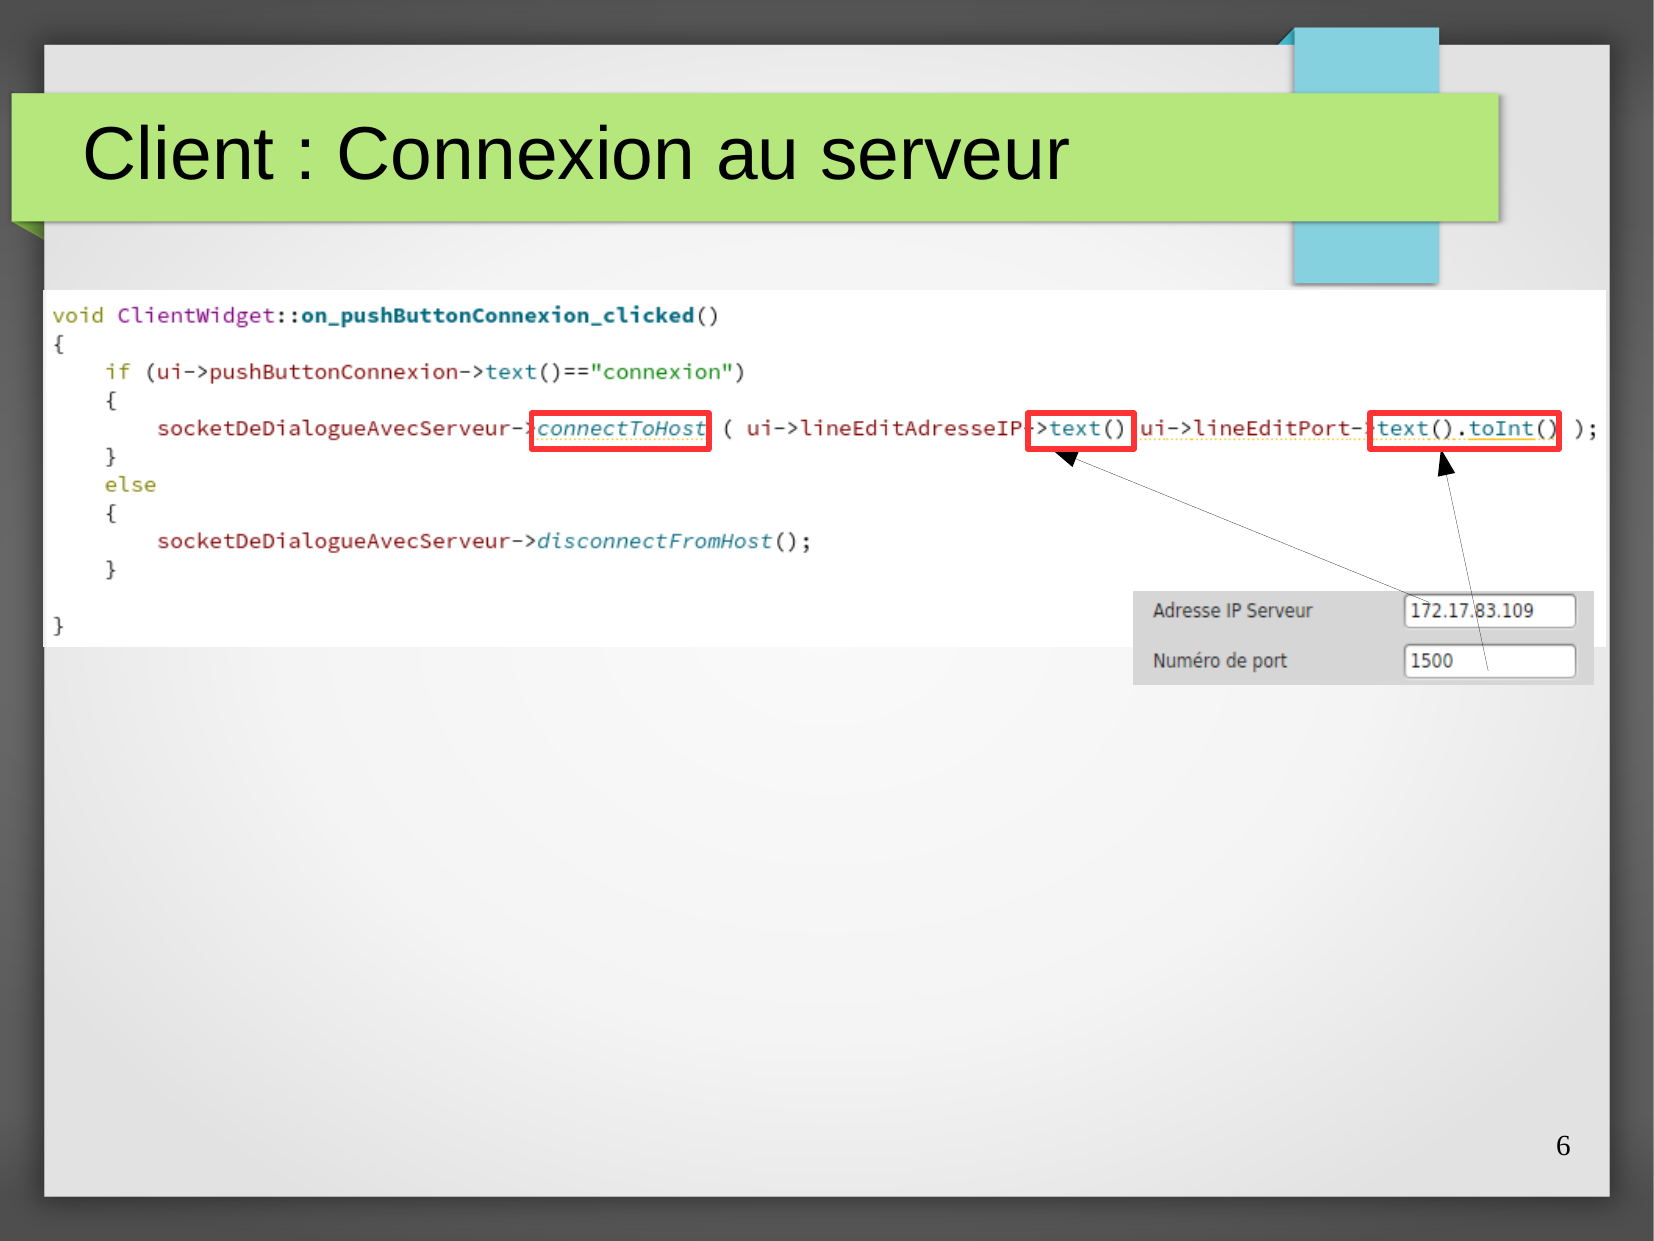

# Client : Connexion au serveur
6